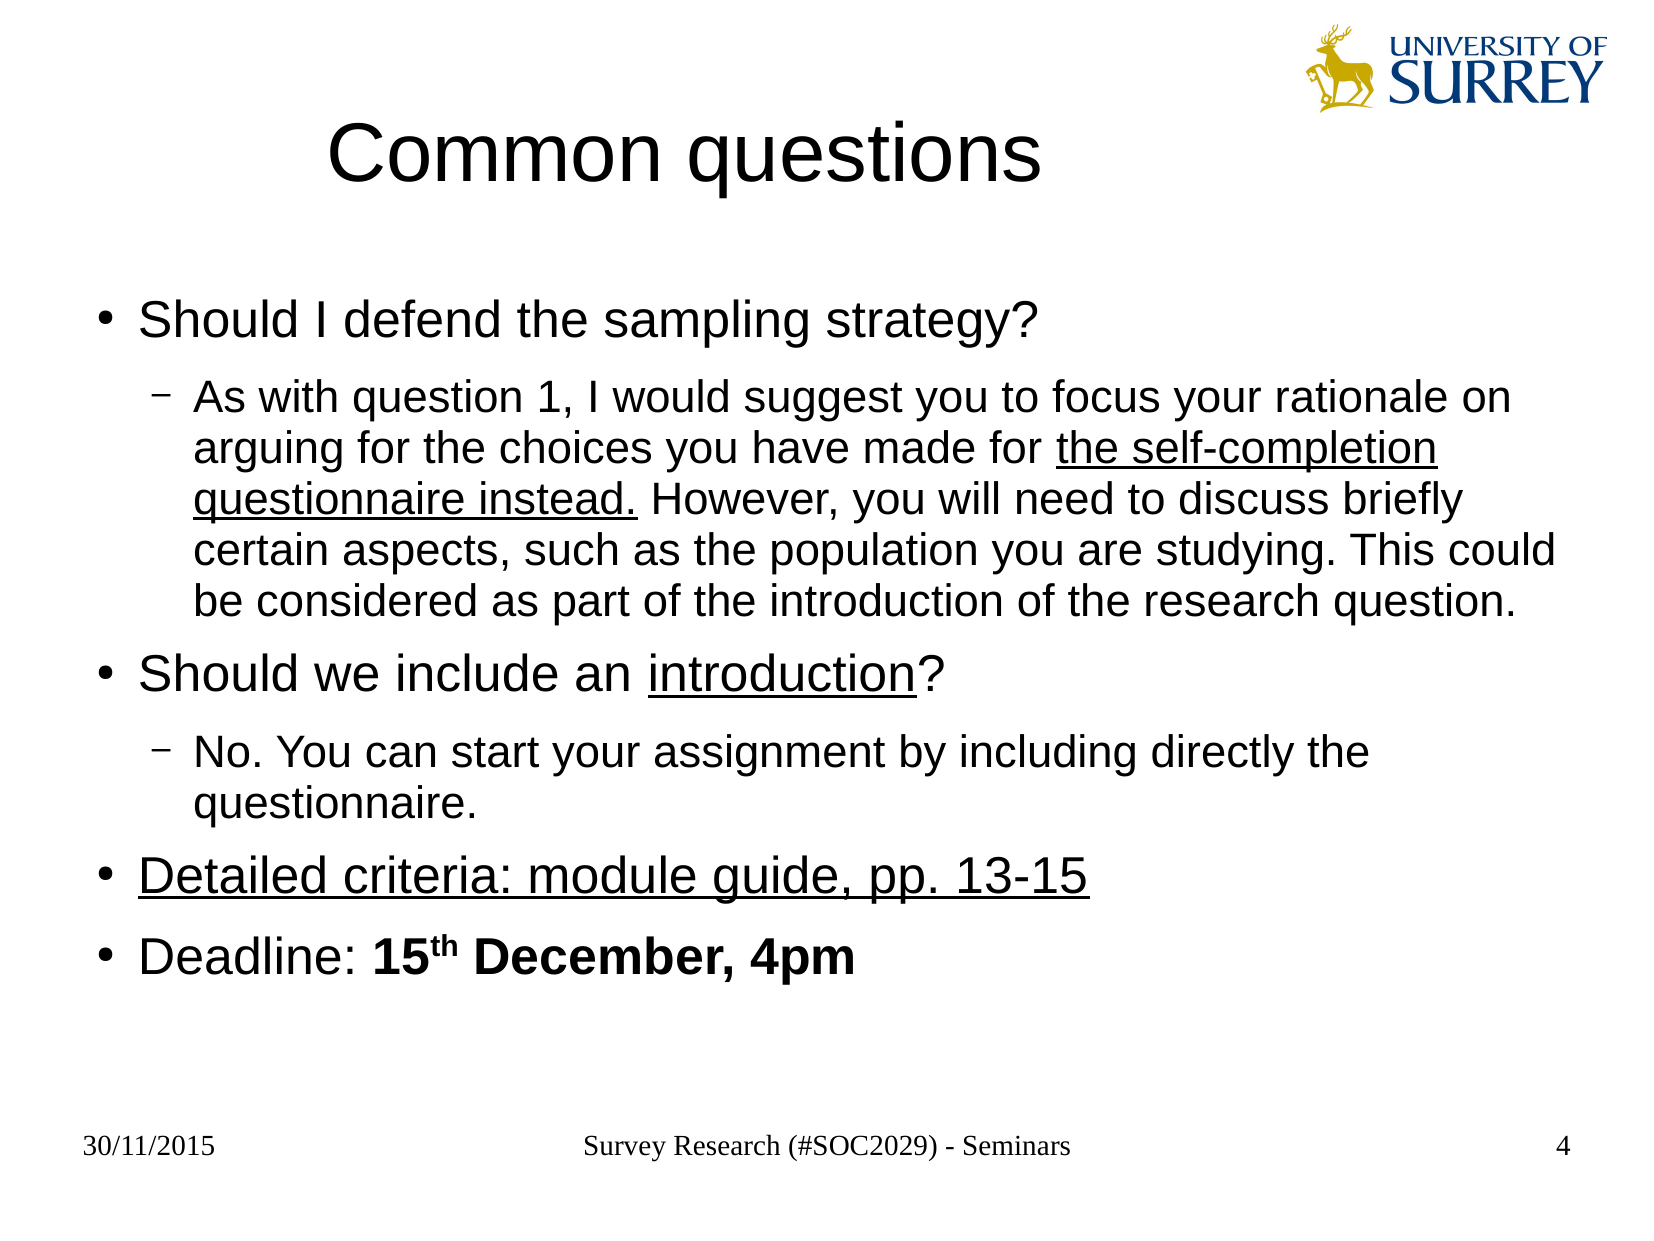

# Common questions
Should I defend the sampling strategy?
As with question 1, I would suggest you to focus your rationale on arguing for the choices you have made for the self-completion questionnaire instead. However, you will need to discuss briefly certain aspects, such as the population you are studying. This could be considered as part of the introduction of the research question.
Should we include an introduction?
No. You can start your assignment by including directly the questionnaire.
Detailed criteria: module guide, pp. 13-15
Deadline: 15th December, 4pm
05/10/2015
4